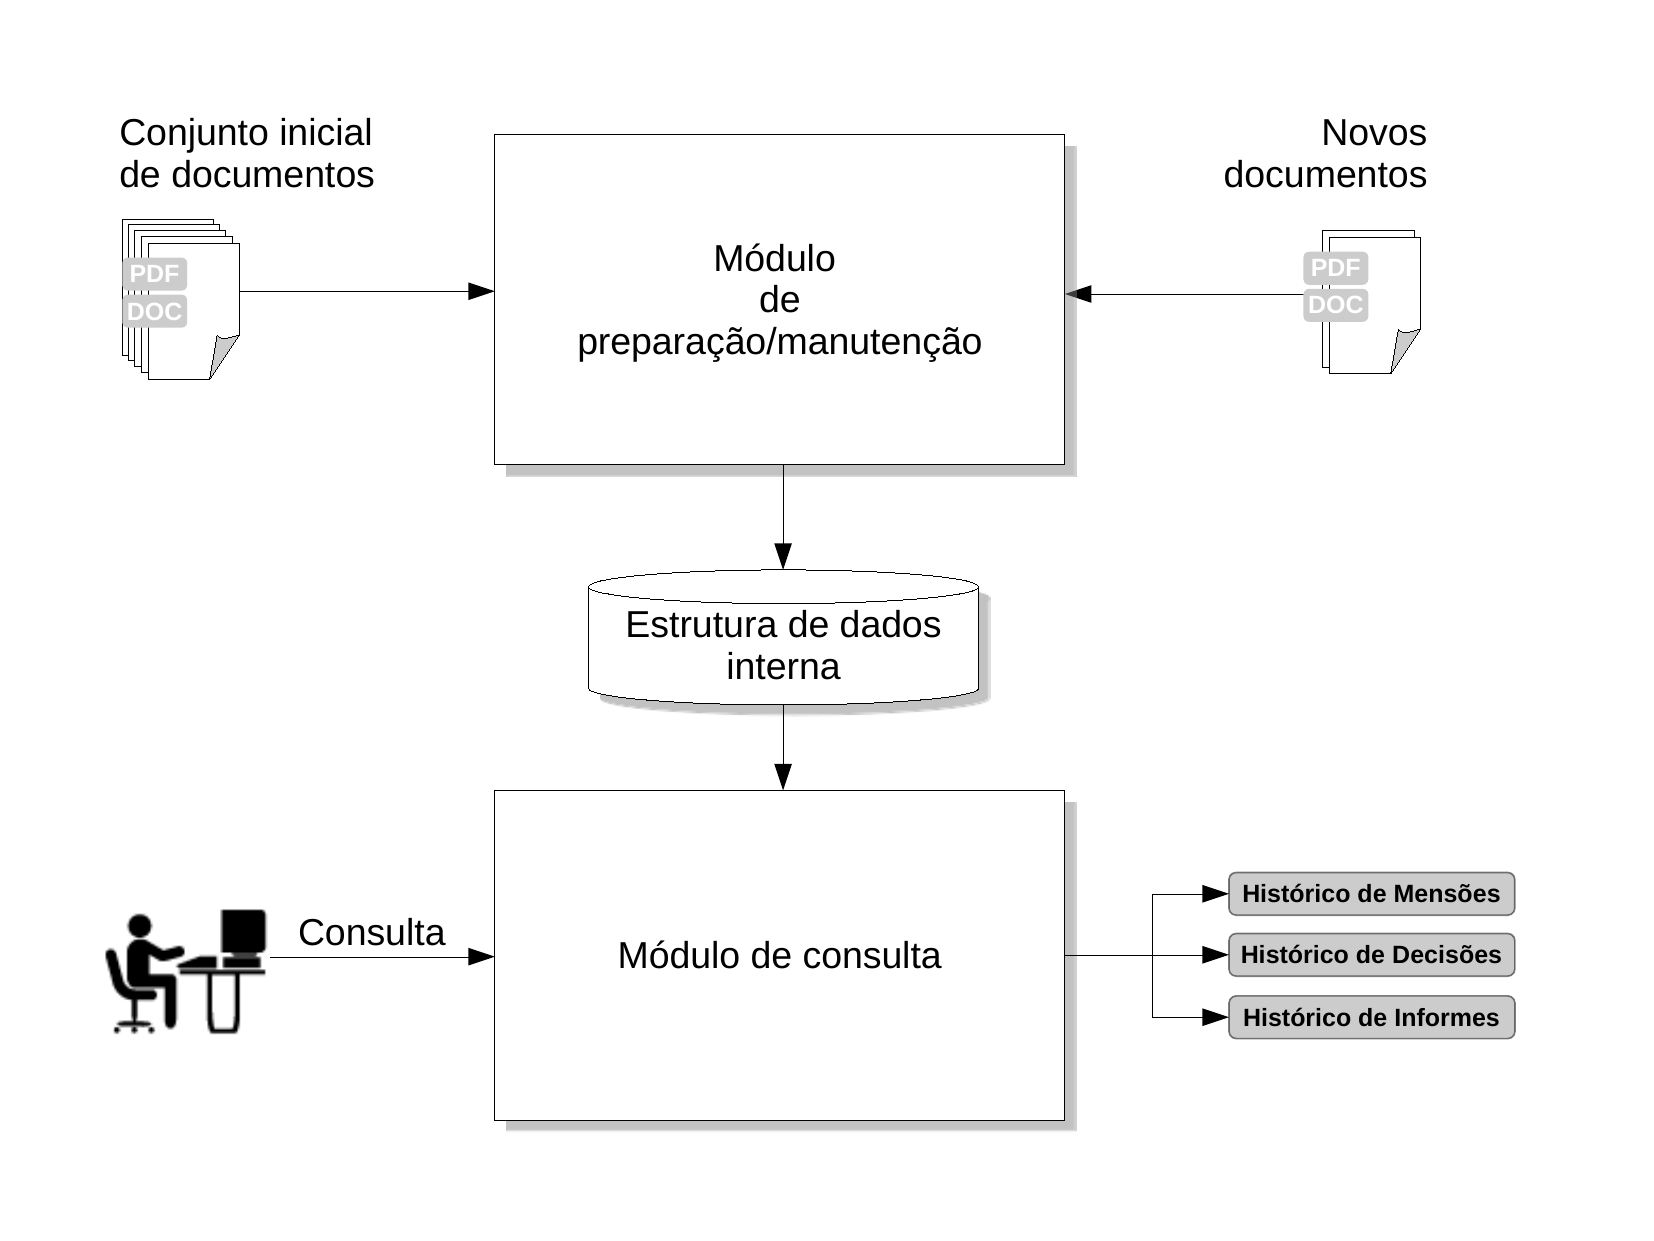

Conjunto inicial de documentos
Novos documentos
Módulo
de
preparação/manutenção
PDF
PDF
DOC
DOC
Estrutura de dados
interna
Módulo de consulta
Histórico de Mensões
Consulta
Histórico de Decisões
Histórico de Informes